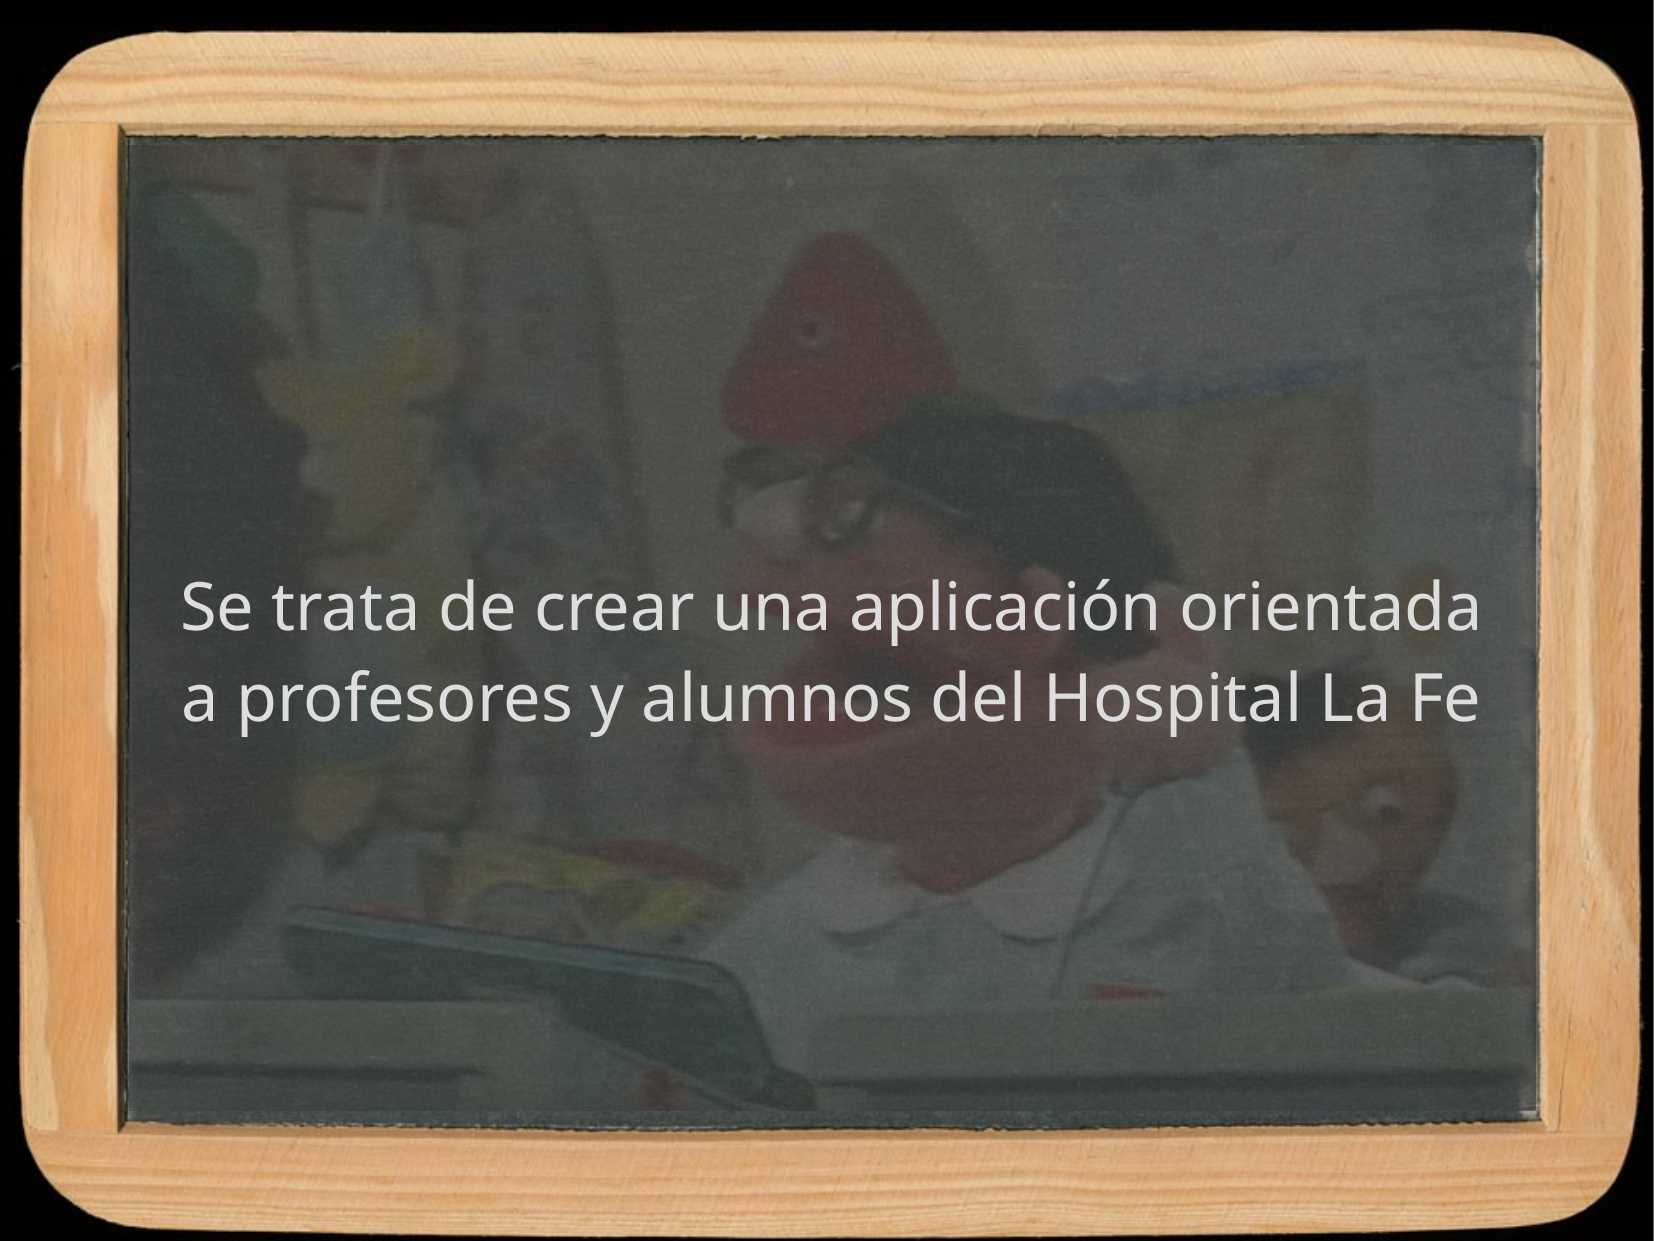

Se trata de crear una aplicación orientada a profesores y alumnos del Hospital La Fe